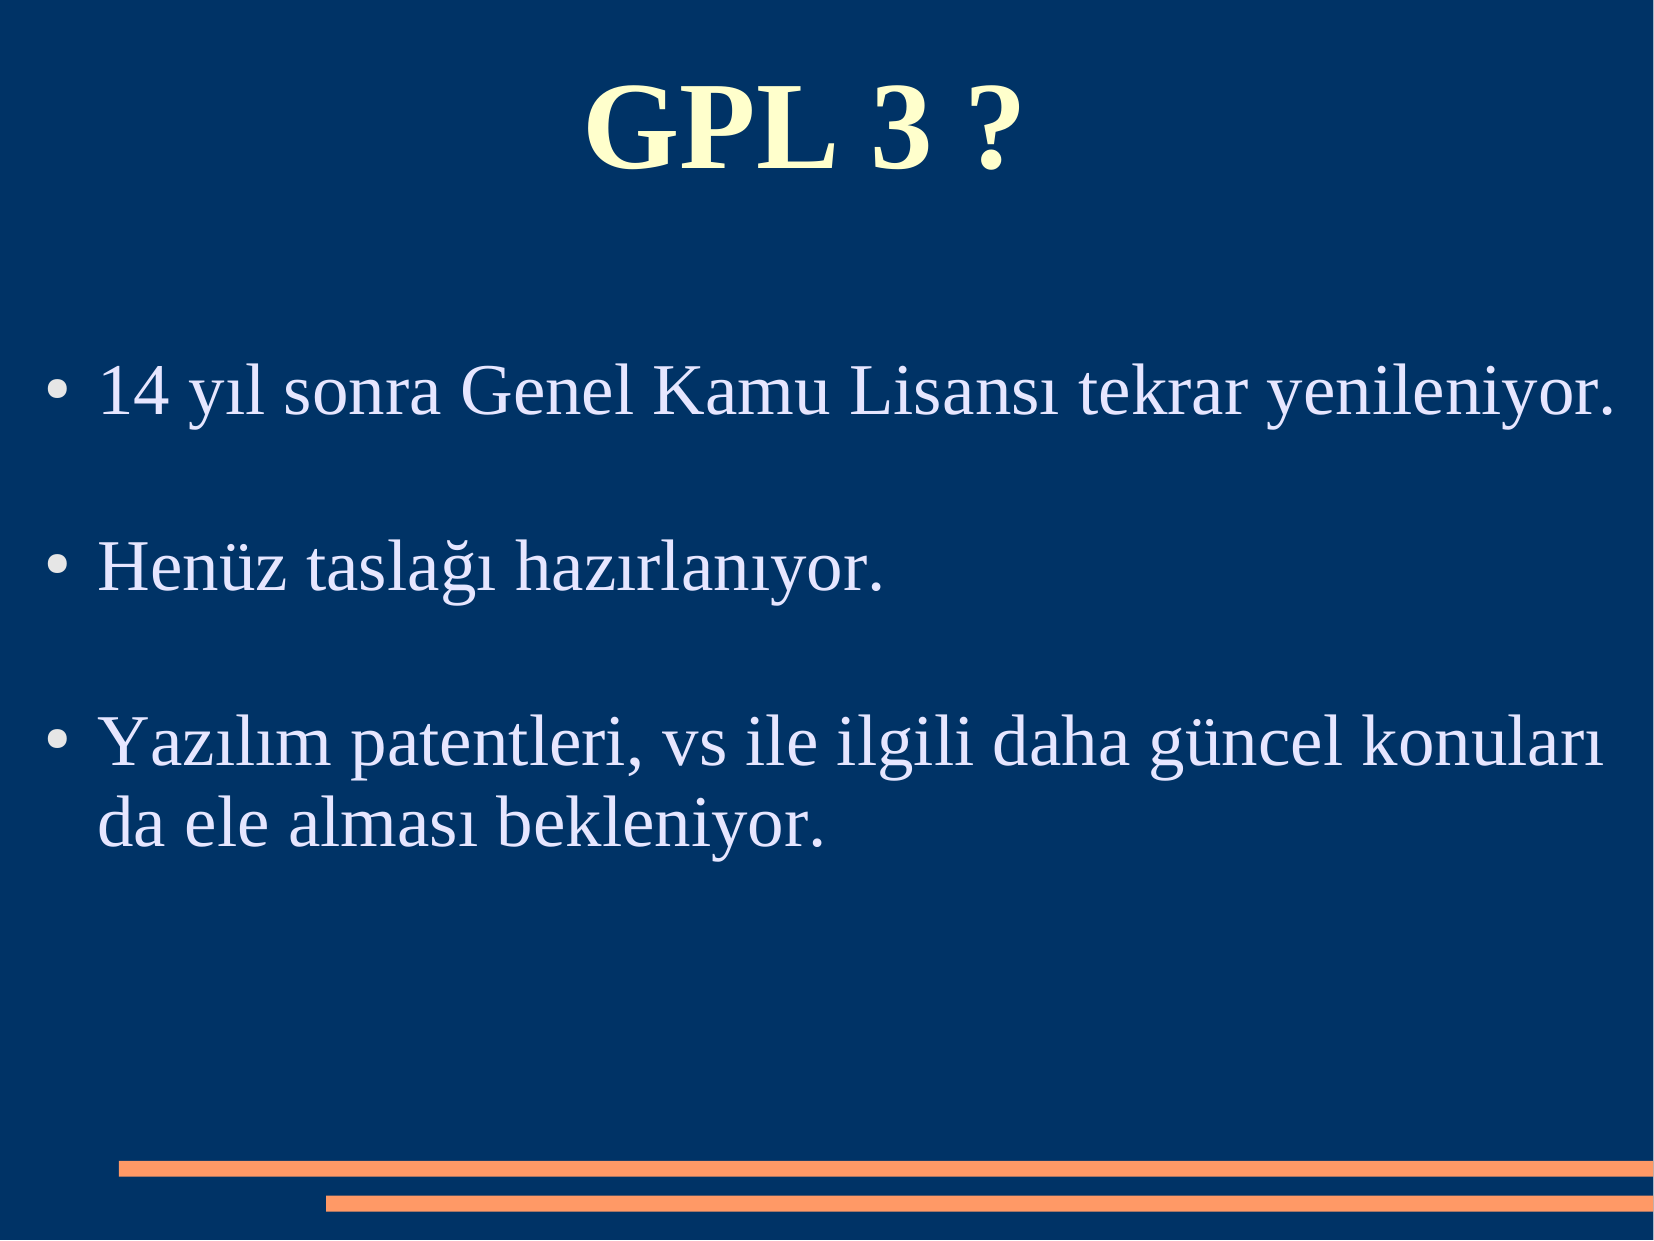

# GPL 3 ?
14 yıl sonra Genel Kamu Lisansı tekrar yenileniyor.
Henüz taslağı hazırlanıyor.
Yazılım patentleri, vs ile ilgili daha güncel konuları da ele alması bekleniyor.